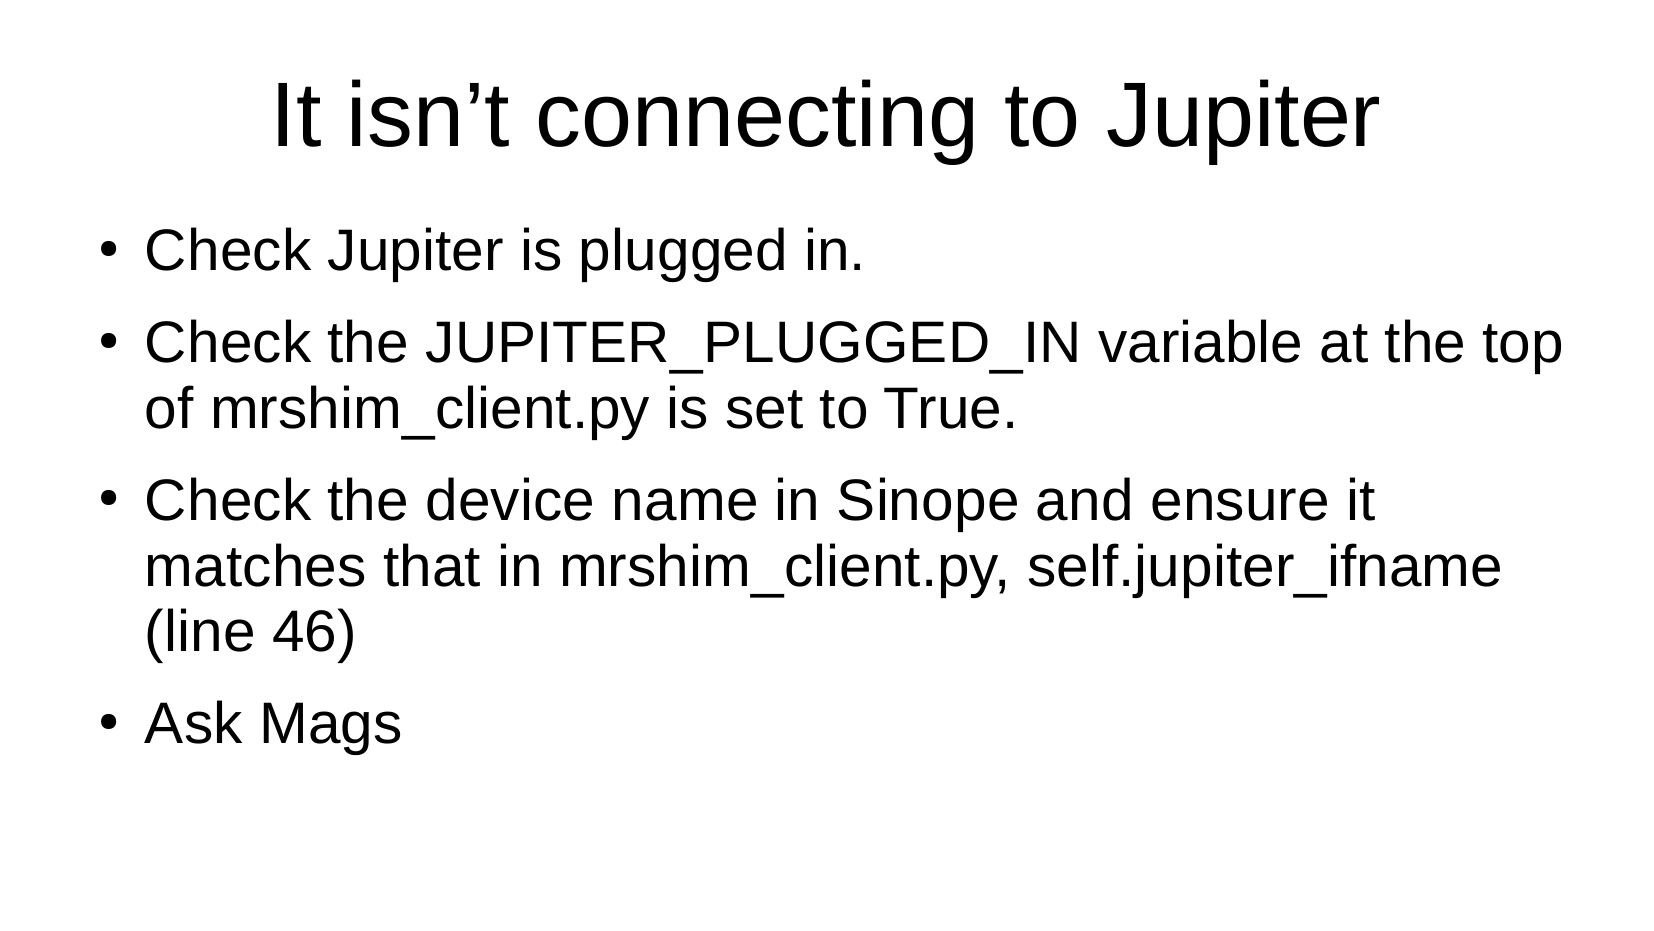

# It isn’t connecting to Jupiter
Check Jupiter is plugged in.
Check the JUPITER_PLUGGED_IN variable at the top of mrshim_client.py is set to True.
Check the device name in Sinope and ensure it matches that in mrshim_client.py, self.jupiter_ifname (line 46)
Ask Mags